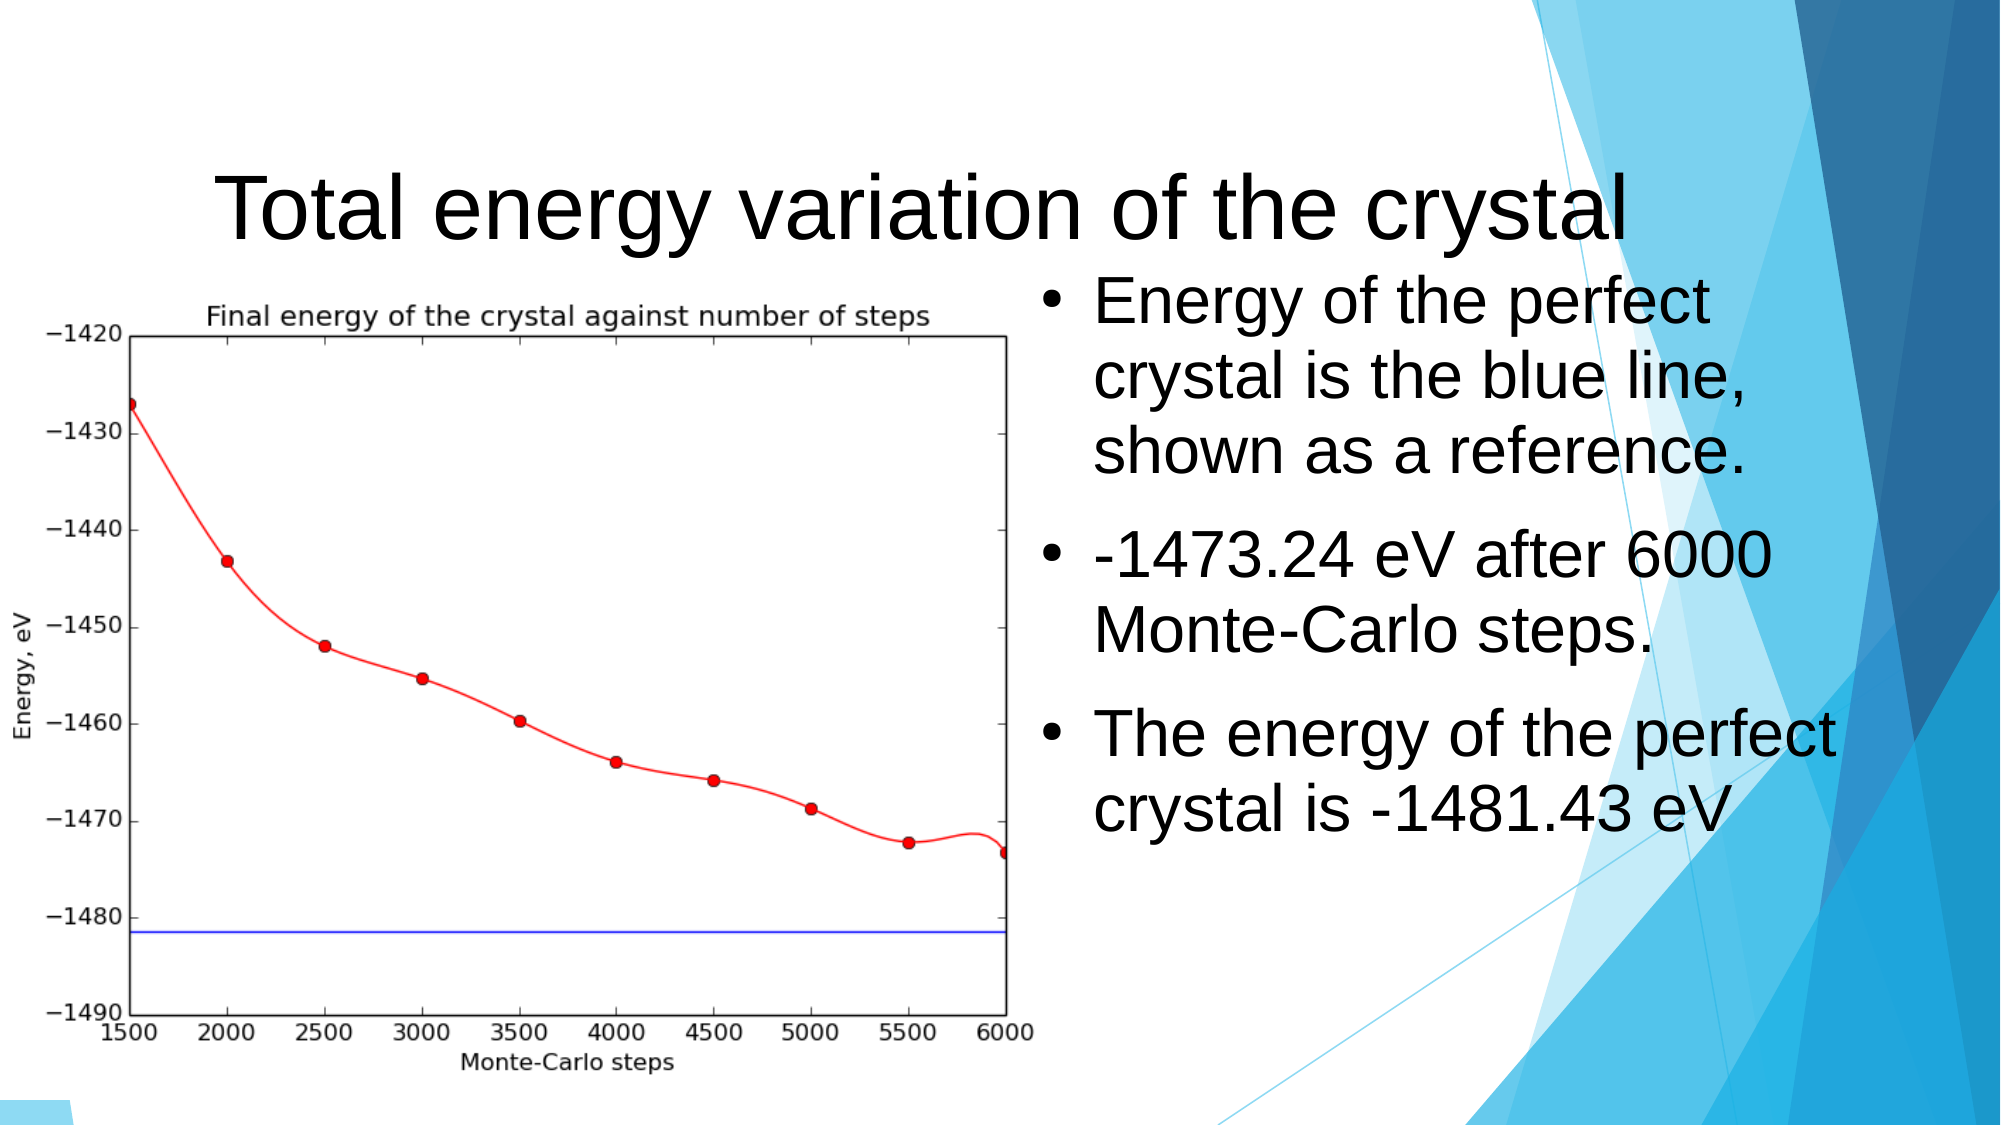

# Total energy variation of the crystal
Energy of the perfect crystal is the blue line, shown as a reference.
-1473.24 eV after 6000 Monte-Carlo steps.
The energy of the perfect crystal is -1481.43 eV